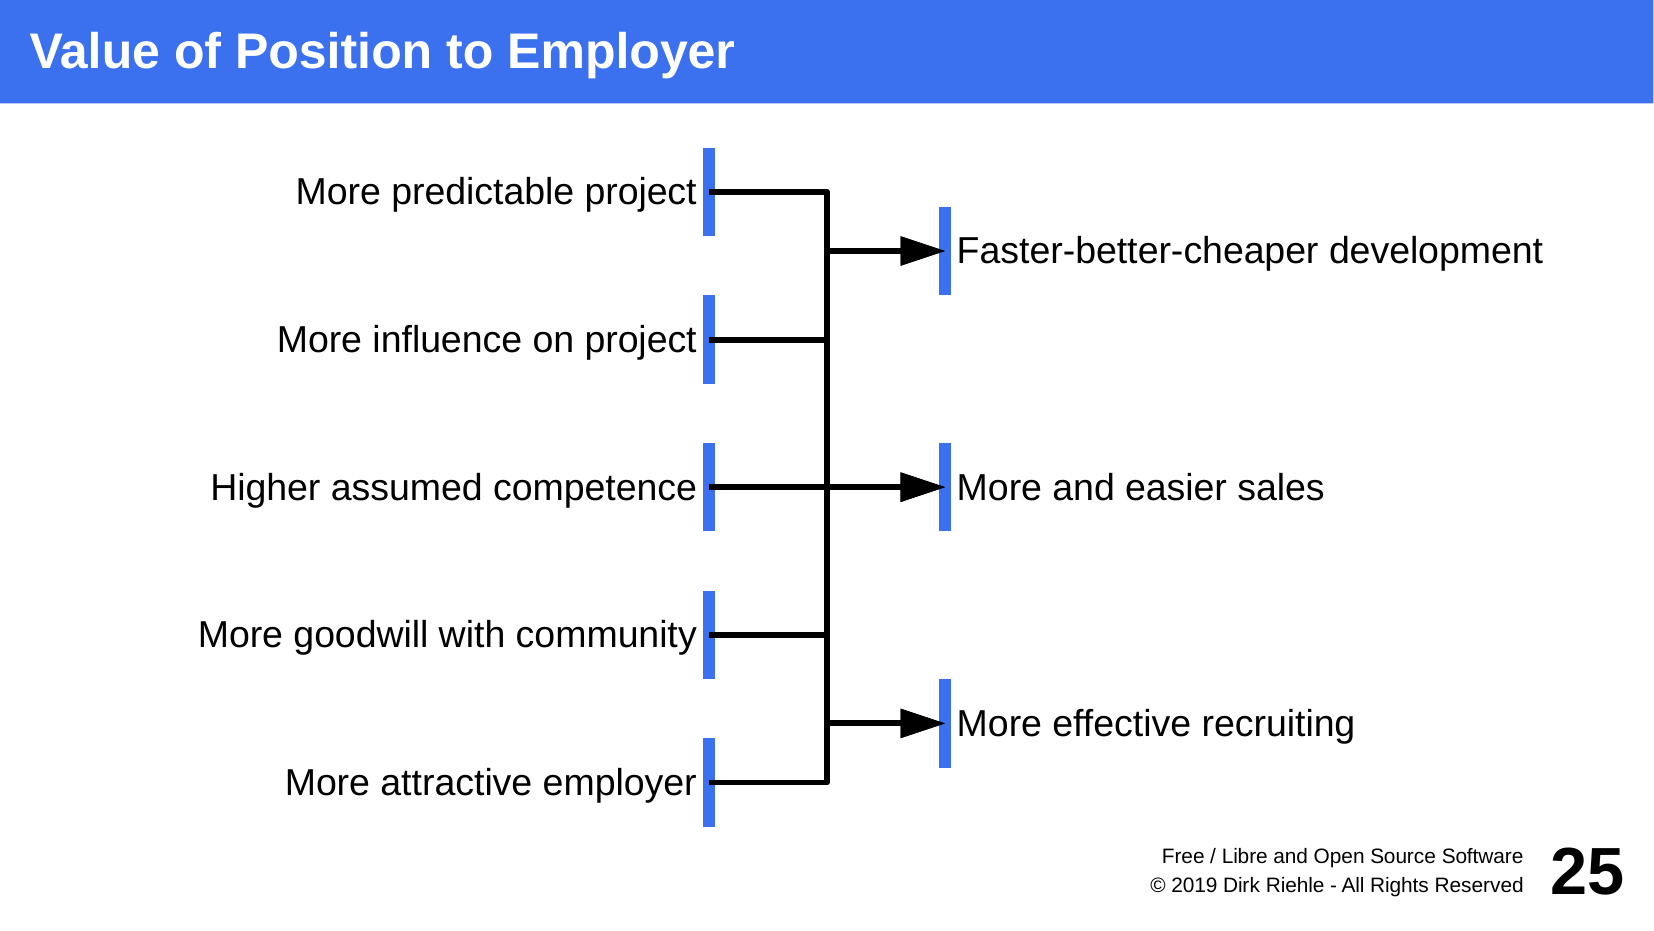

# Value of Position to Employer
More predictable project
Faster-better-cheaper development
More influence on project
Higher assumed competence
More and easier sales
More goodwill with community
More effective recruiting
More attractive employer
Free / Libre and Open Source Software
25
© 2019 Dirk Riehle - All Rights Reserved